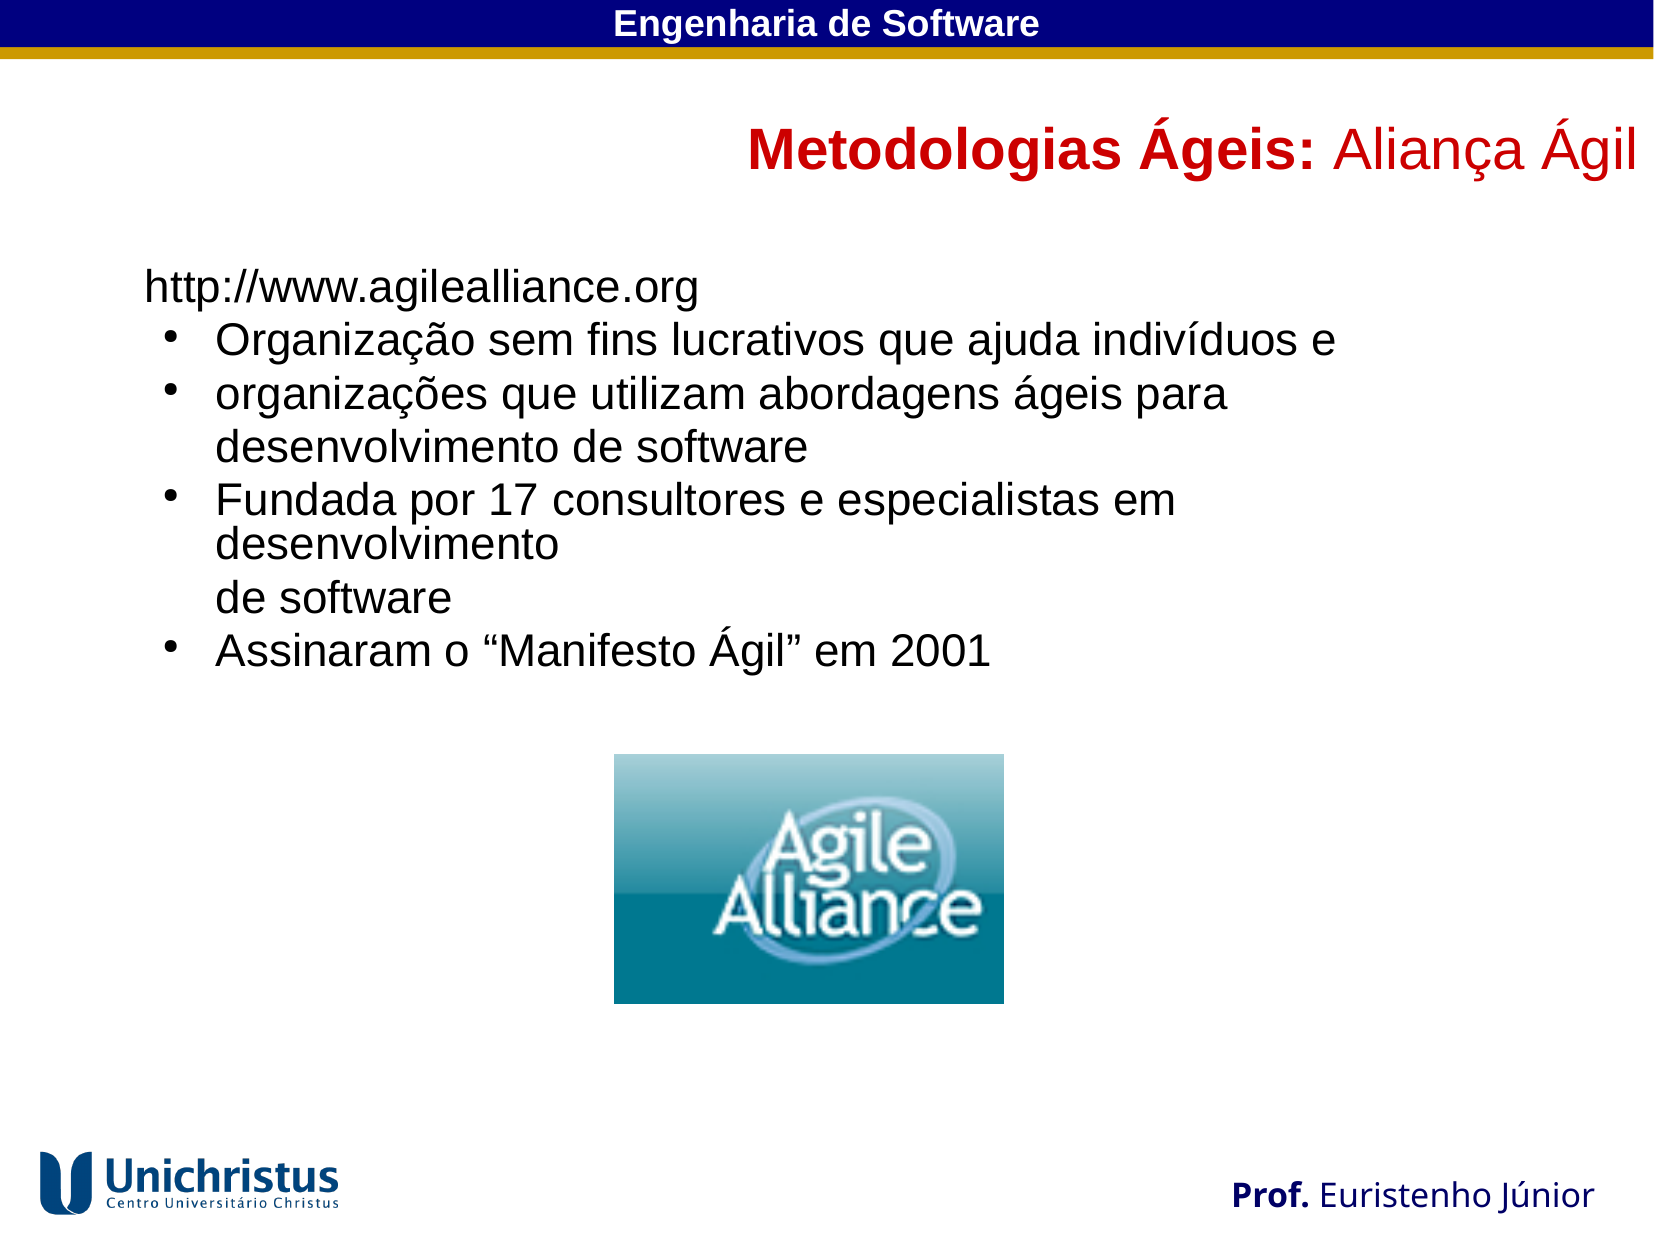

Engenharia de Software
Metodologias Ágeis: Aliança Ágil
http://www.agilealliance.org
Organização sem fins lucrativos que ajuda indivíduos e
organizações que utilizam abordagens ágeis para
desenvolvimento de software
Fundada por 17 consultores e especialistas em desenvolvimento
de software
Assinaram o “Manifesto Ágil” em 2001
Prof. Euristenho Júnior